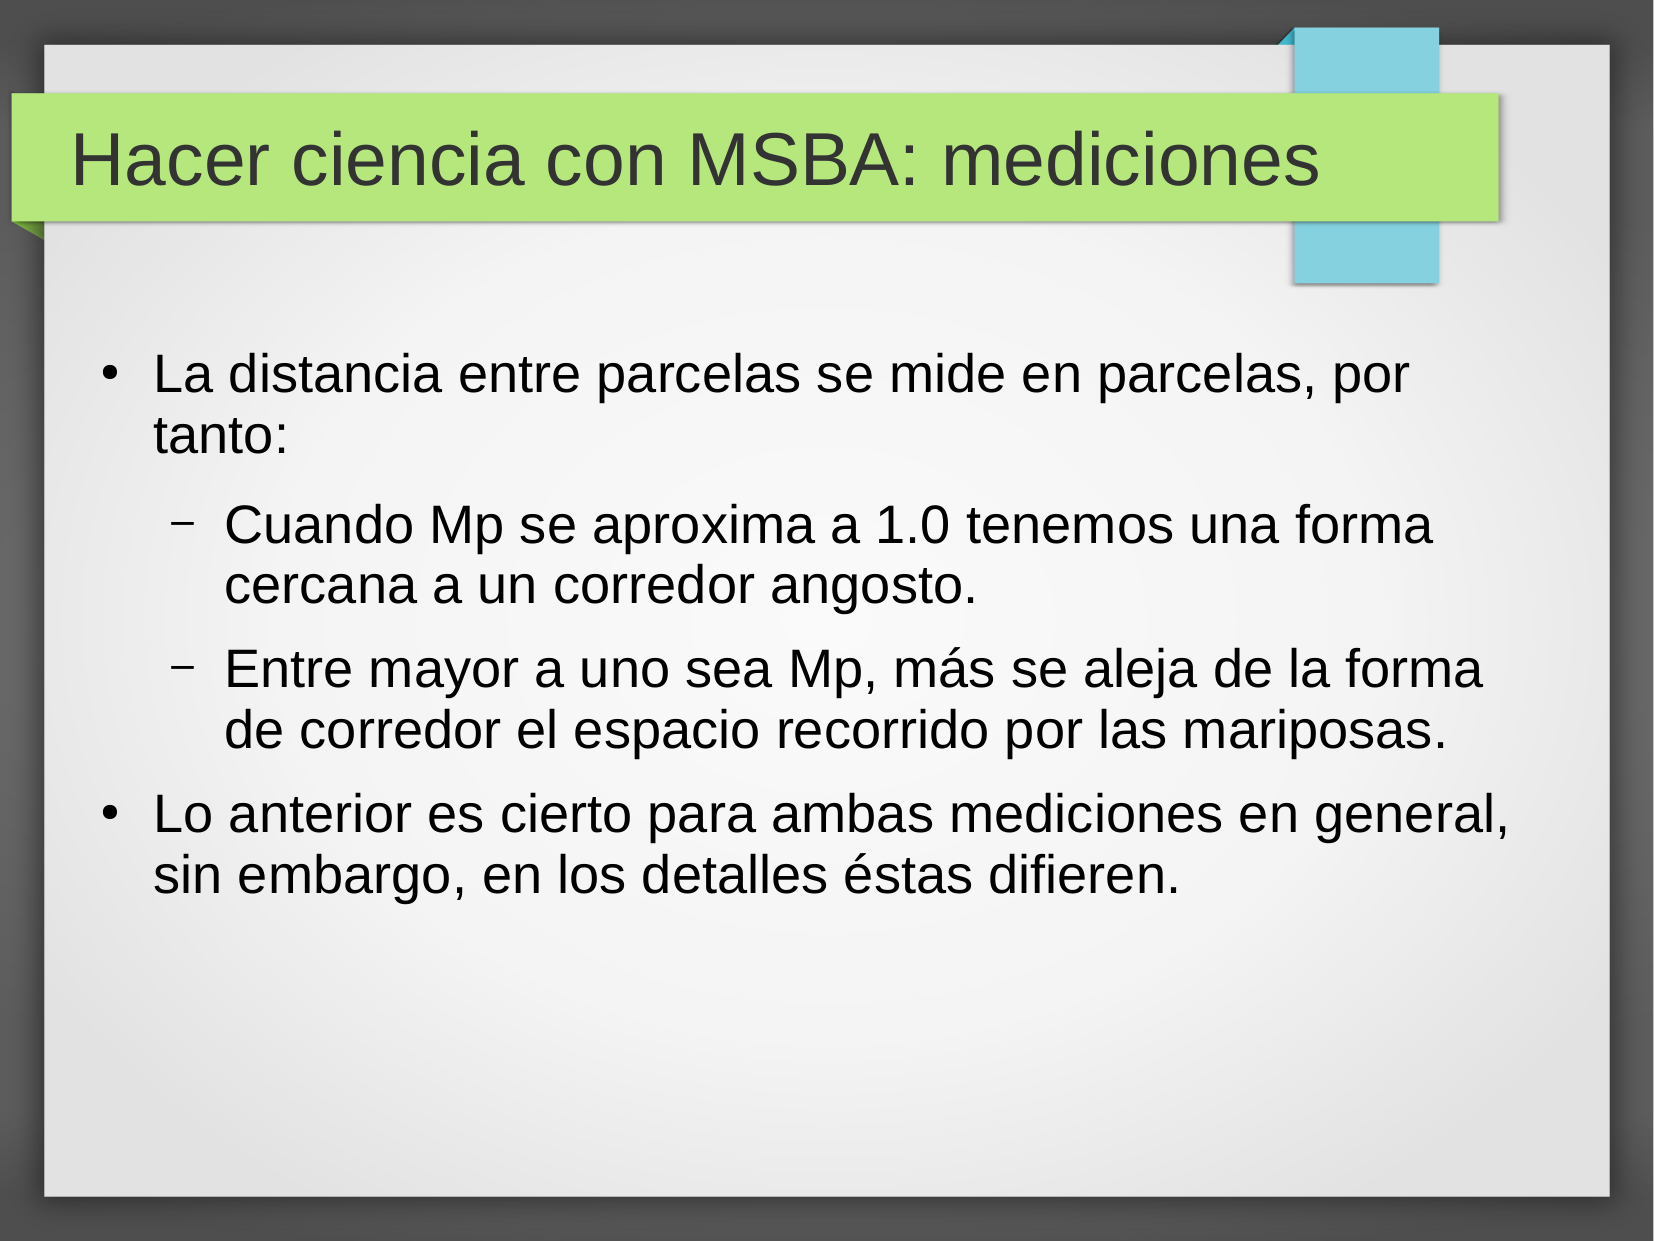

# Hacer ciencia con MSBA: mediciones
La distancia entre parcelas se mide en parcelas, por tanto:
Cuando Mp se aproxima a 1.0 tenemos una forma cercana a un corredor angosto.
Entre mayor a uno sea Mp, más se aleja de la forma de corredor el espacio recorrido por las mariposas.
Lo anterior es cierto para ambas mediciones en general, sin embargo, en los detalles éstas difieren.